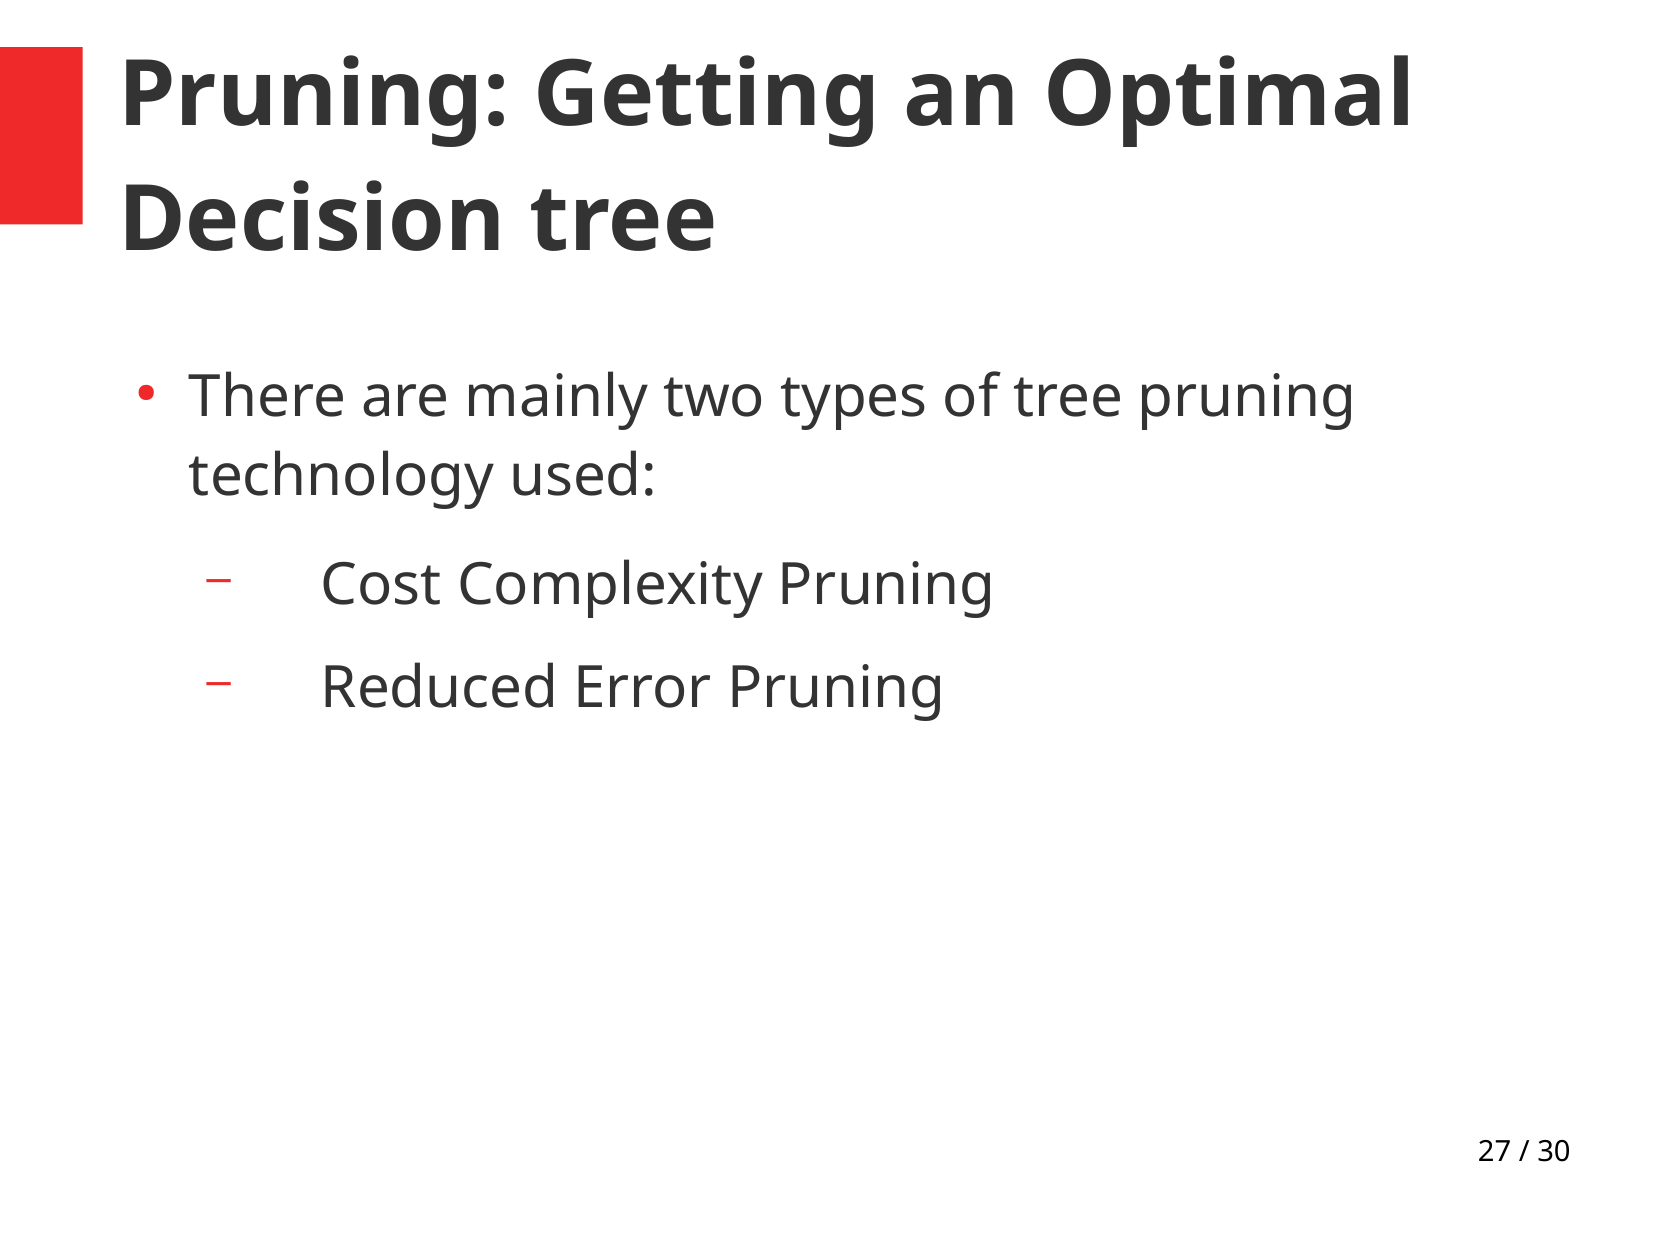

# Pruning: Getting an Optimal Decision tree
There are mainly two types of tree pruning technology used:
 Cost Complexity Pruning
 Reduced Error Pruning
27